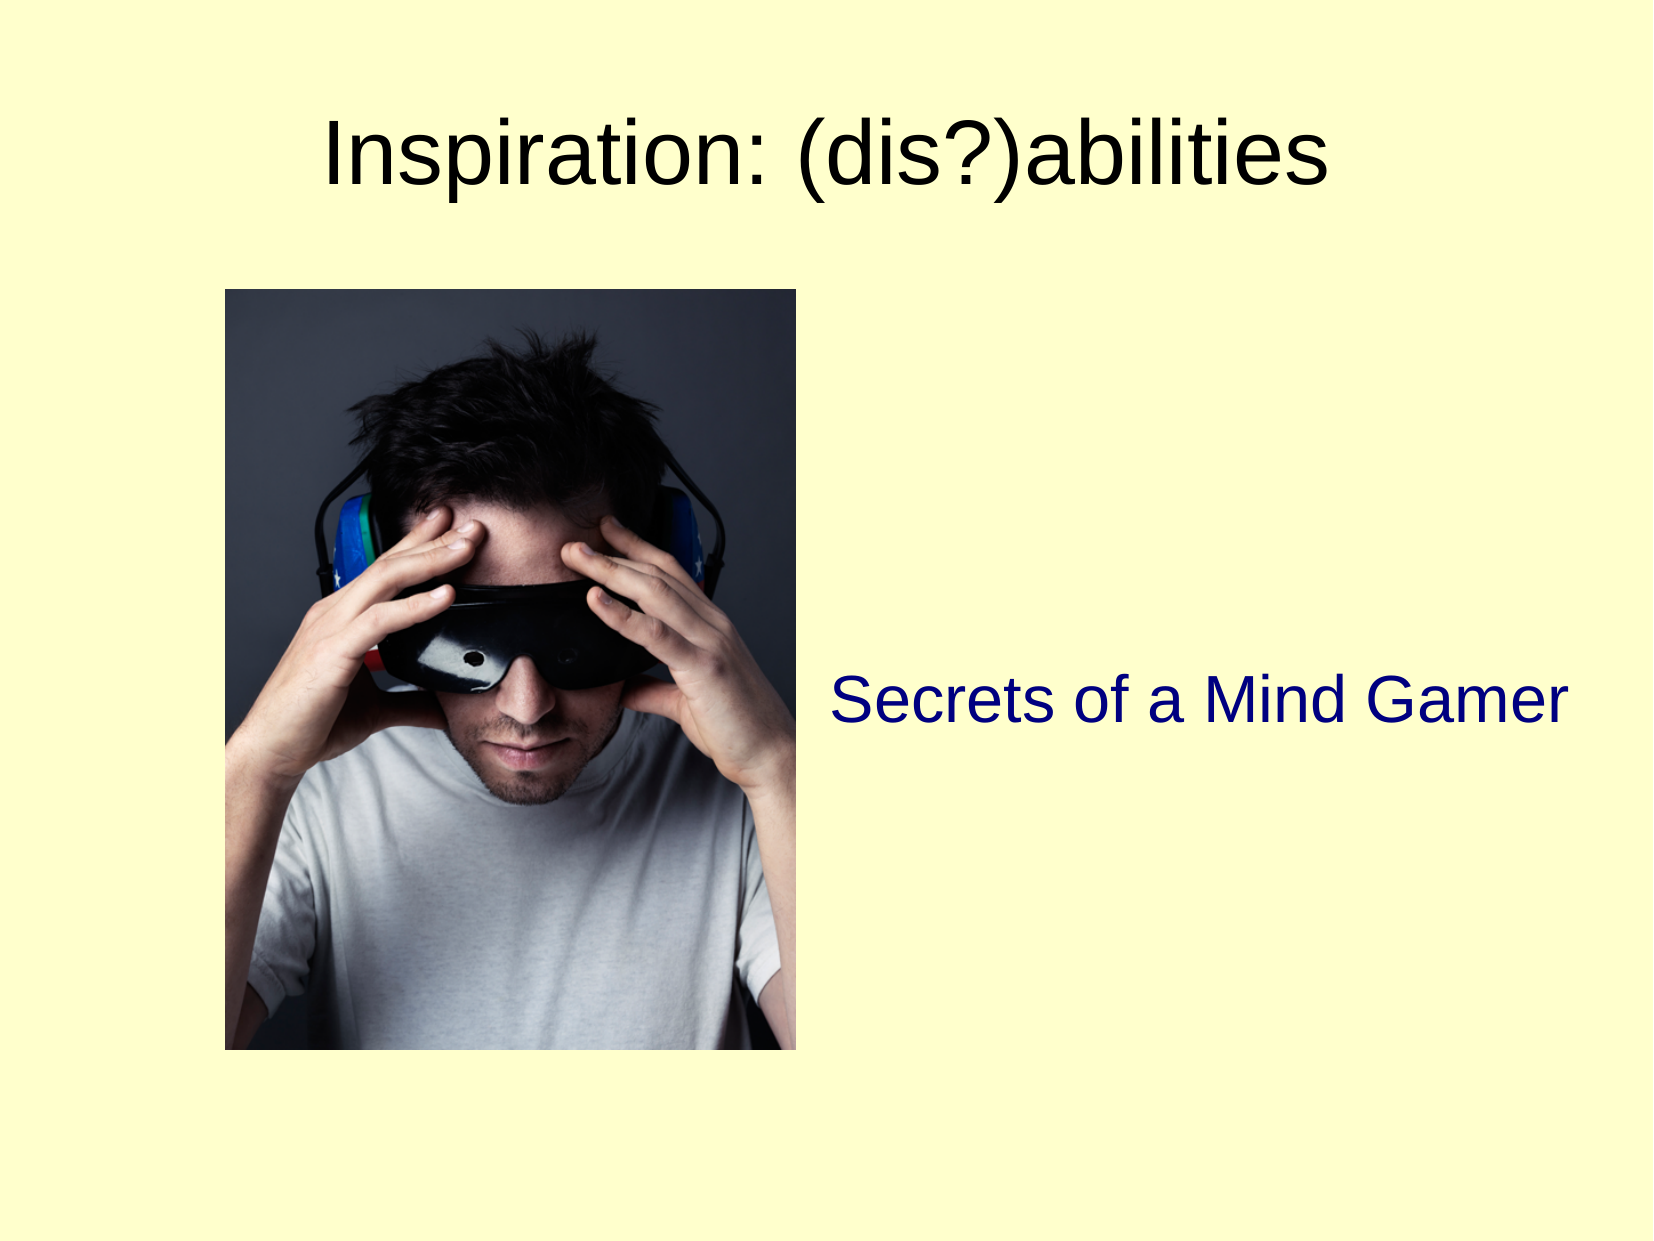

# Inspiration: (dis?)abilities
Secrets of a Mind Gamer